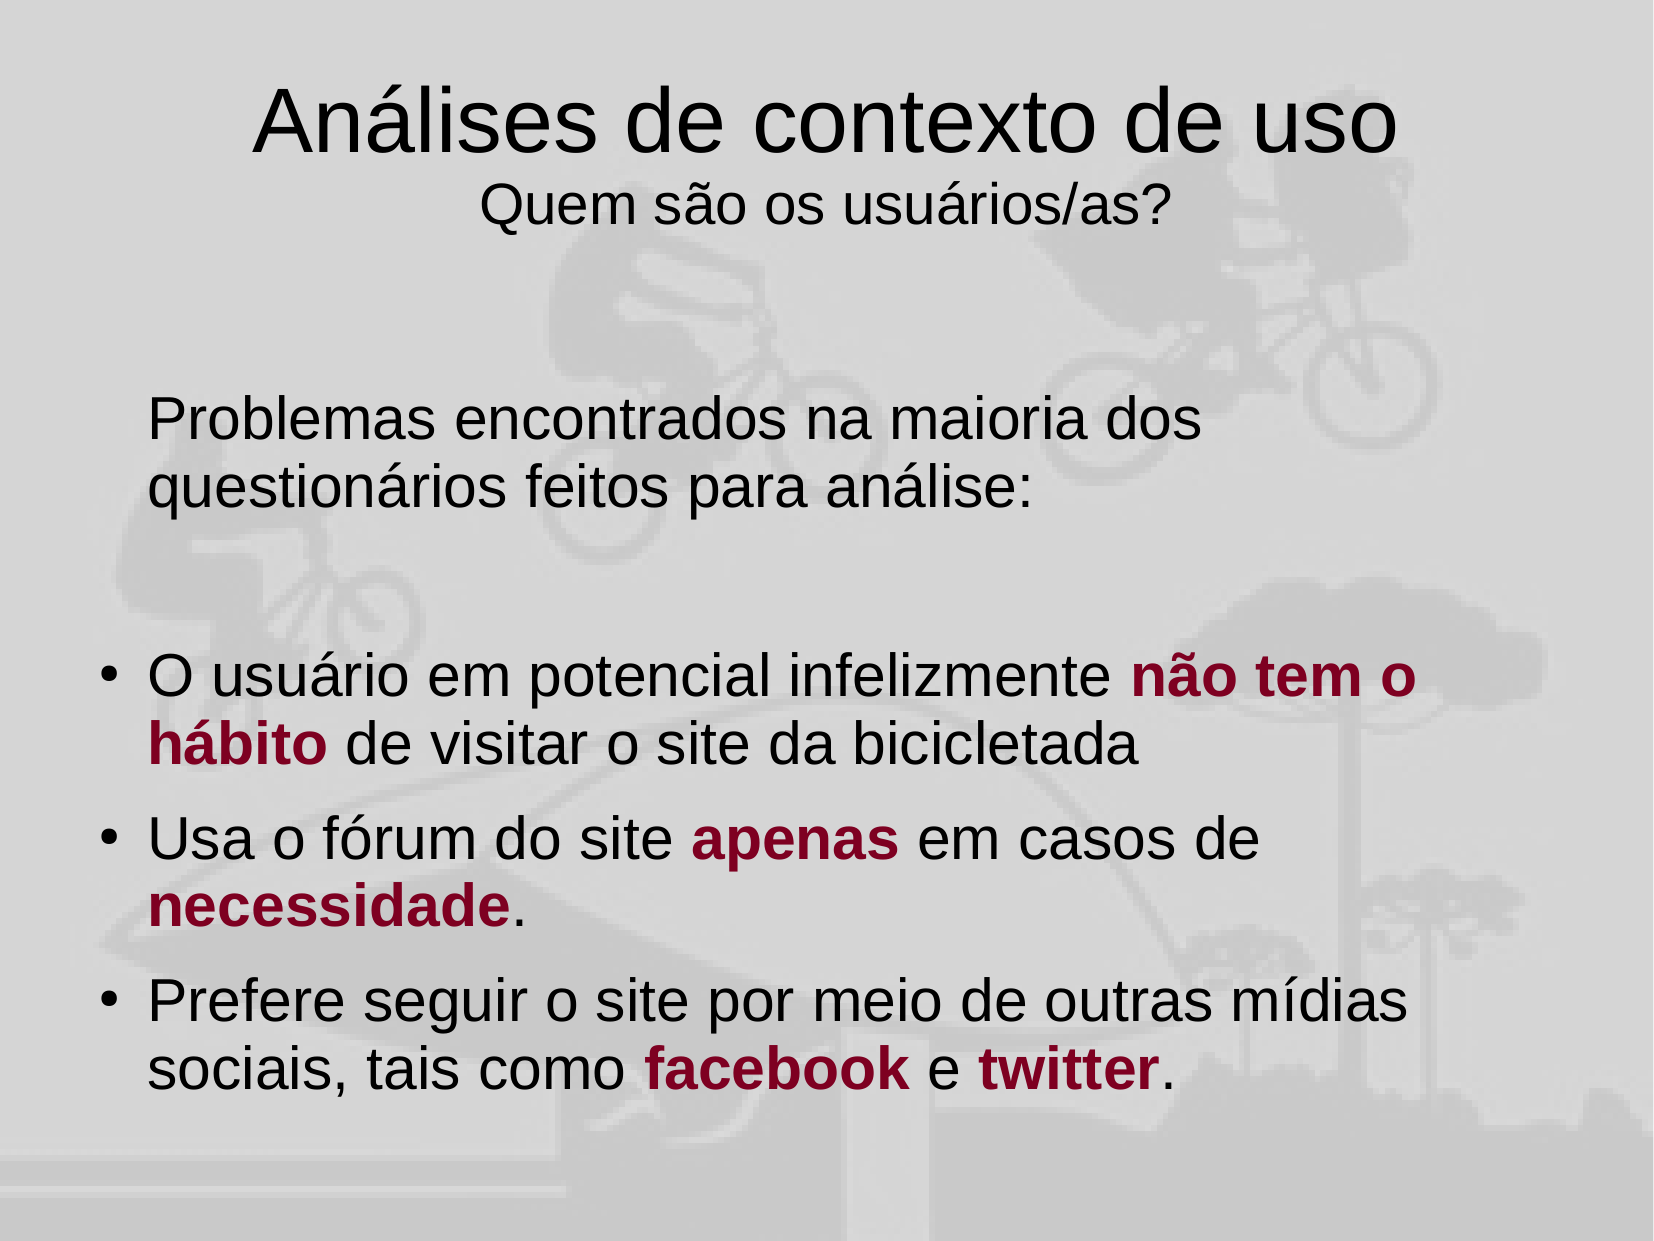

# Análises de contexto de uso Quem são os usuários/as?
Problemas encontrados na maioria dos questionários feitos para análise:
O usuário em potencial infelizmente não tem o hábito de visitar o site da bicicletada
Usa o fórum do site apenas em casos de necessidade.
Prefere seguir o site por meio de outras mídias sociais, tais como facebook e twitter.